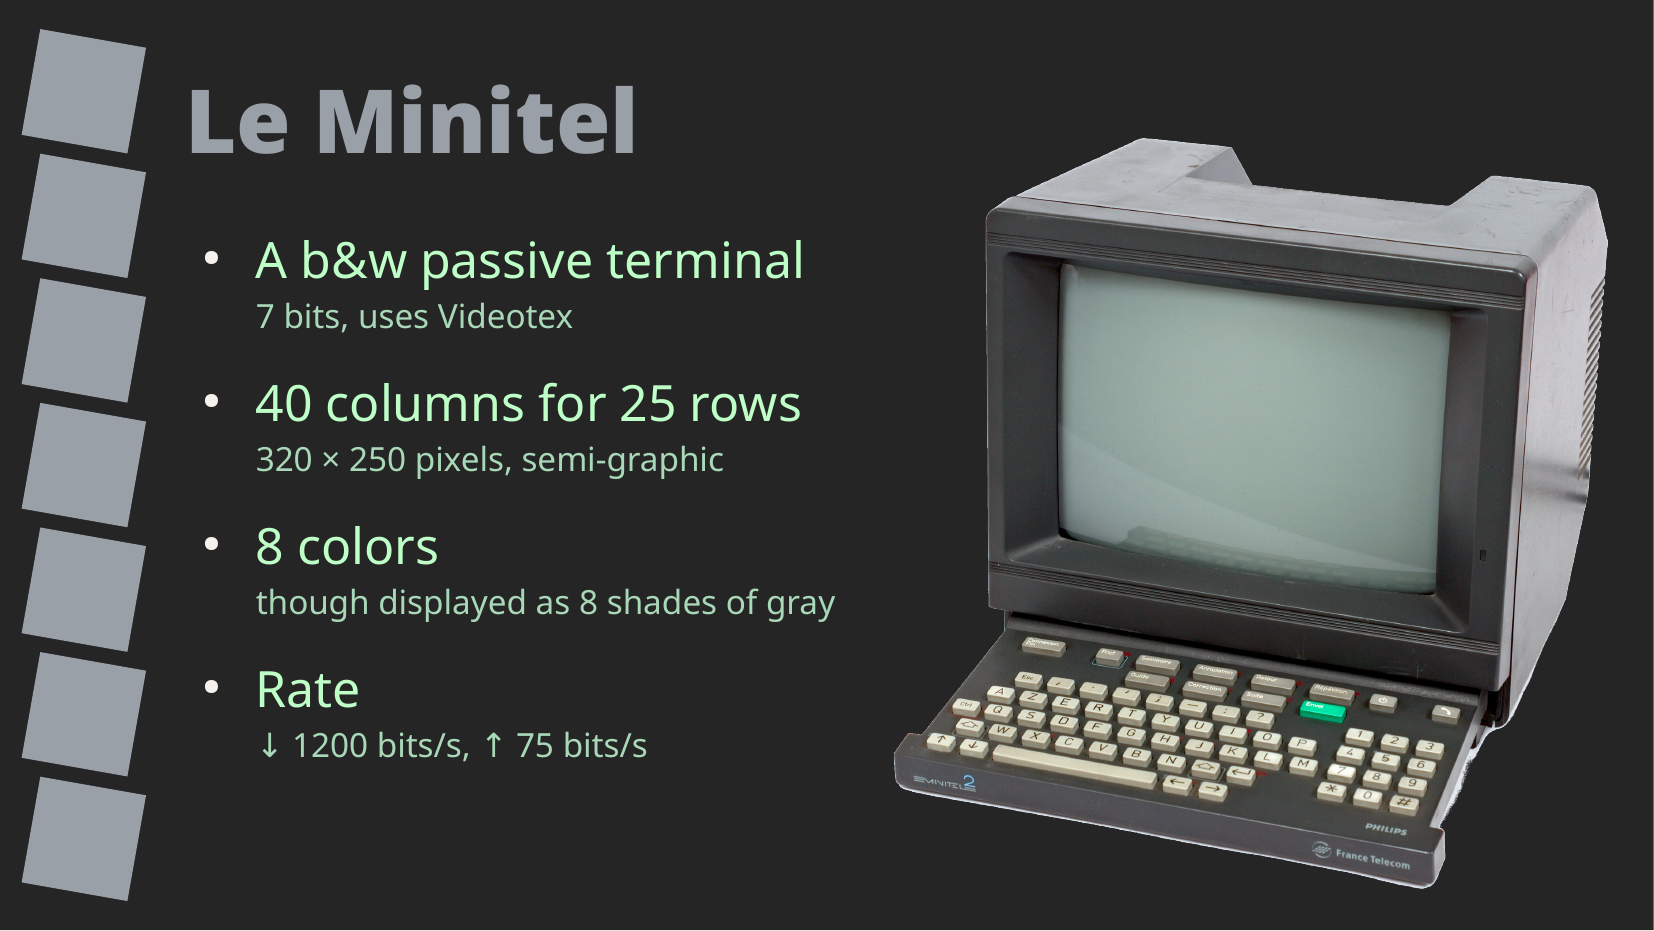

# Le Minitel
A b&w passive terminal
7 bits, uses Videotex
40 columns for 25 rows
320 × 250 pixels, semi-graphic
8 colors
though displayed as 8 shades of gray
Rate
↓ 1200 bits/s, ↑ 75 bits/s